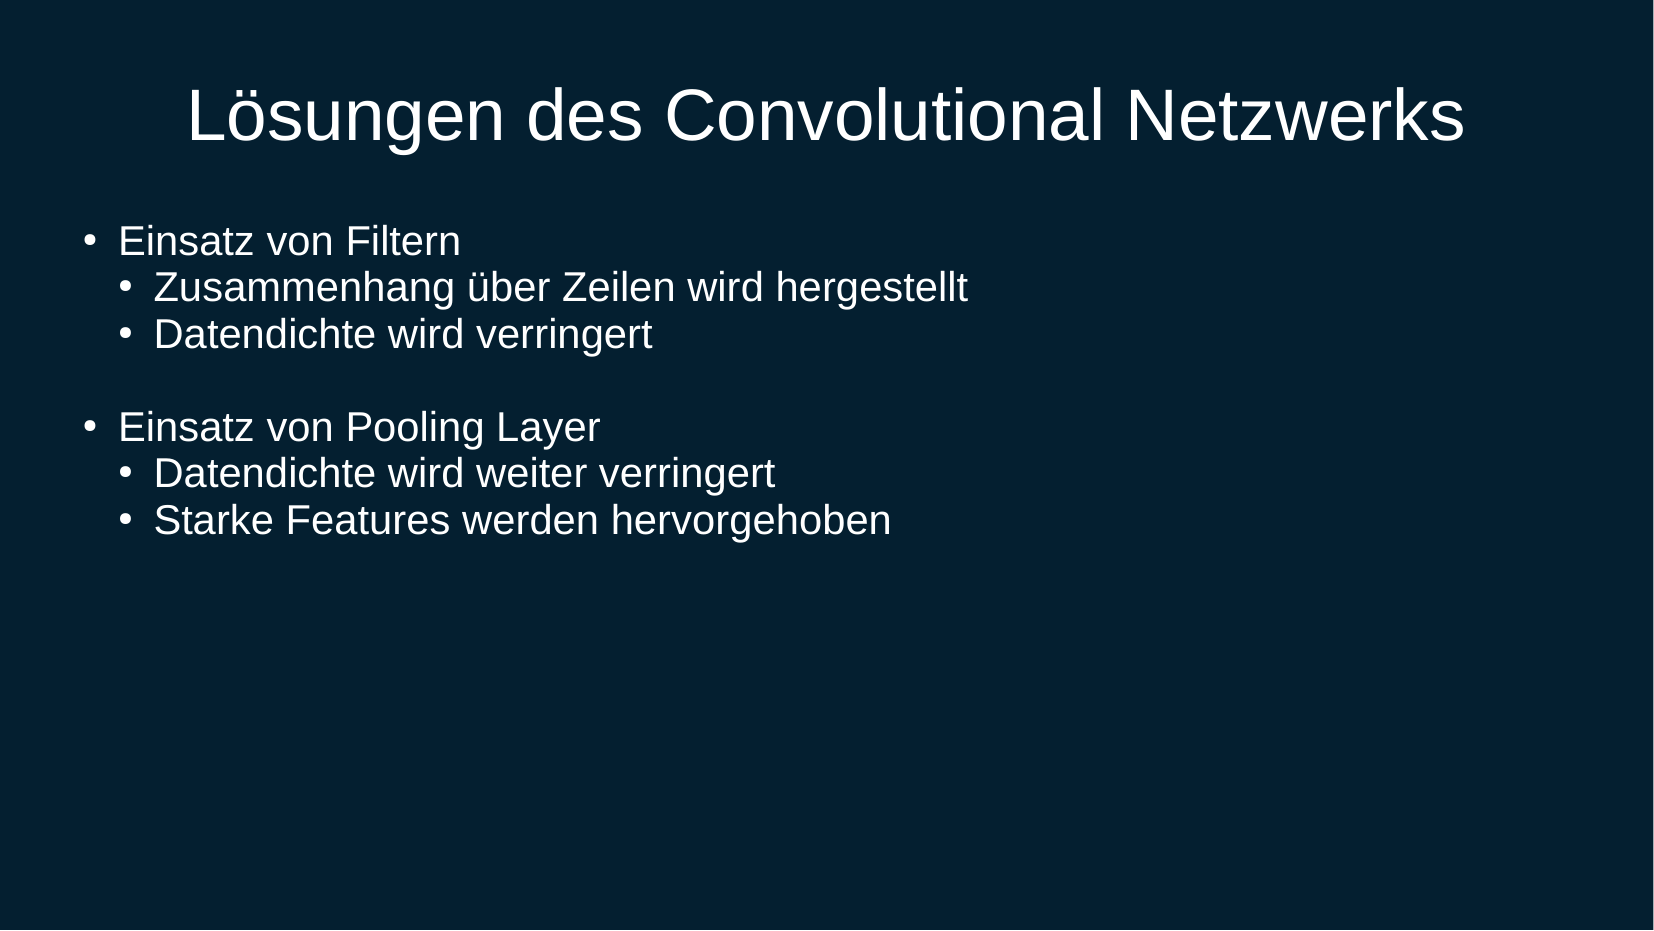

# Lösungen des Convolutional Netzwerks
Einsatz von Filtern
Zusammenhang über Zeilen wird hergestellt
Datendichte wird verringert
Einsatz von Pooling Layer
Datendichte wird weiter verringert
Starke Features werden hervorgehoben